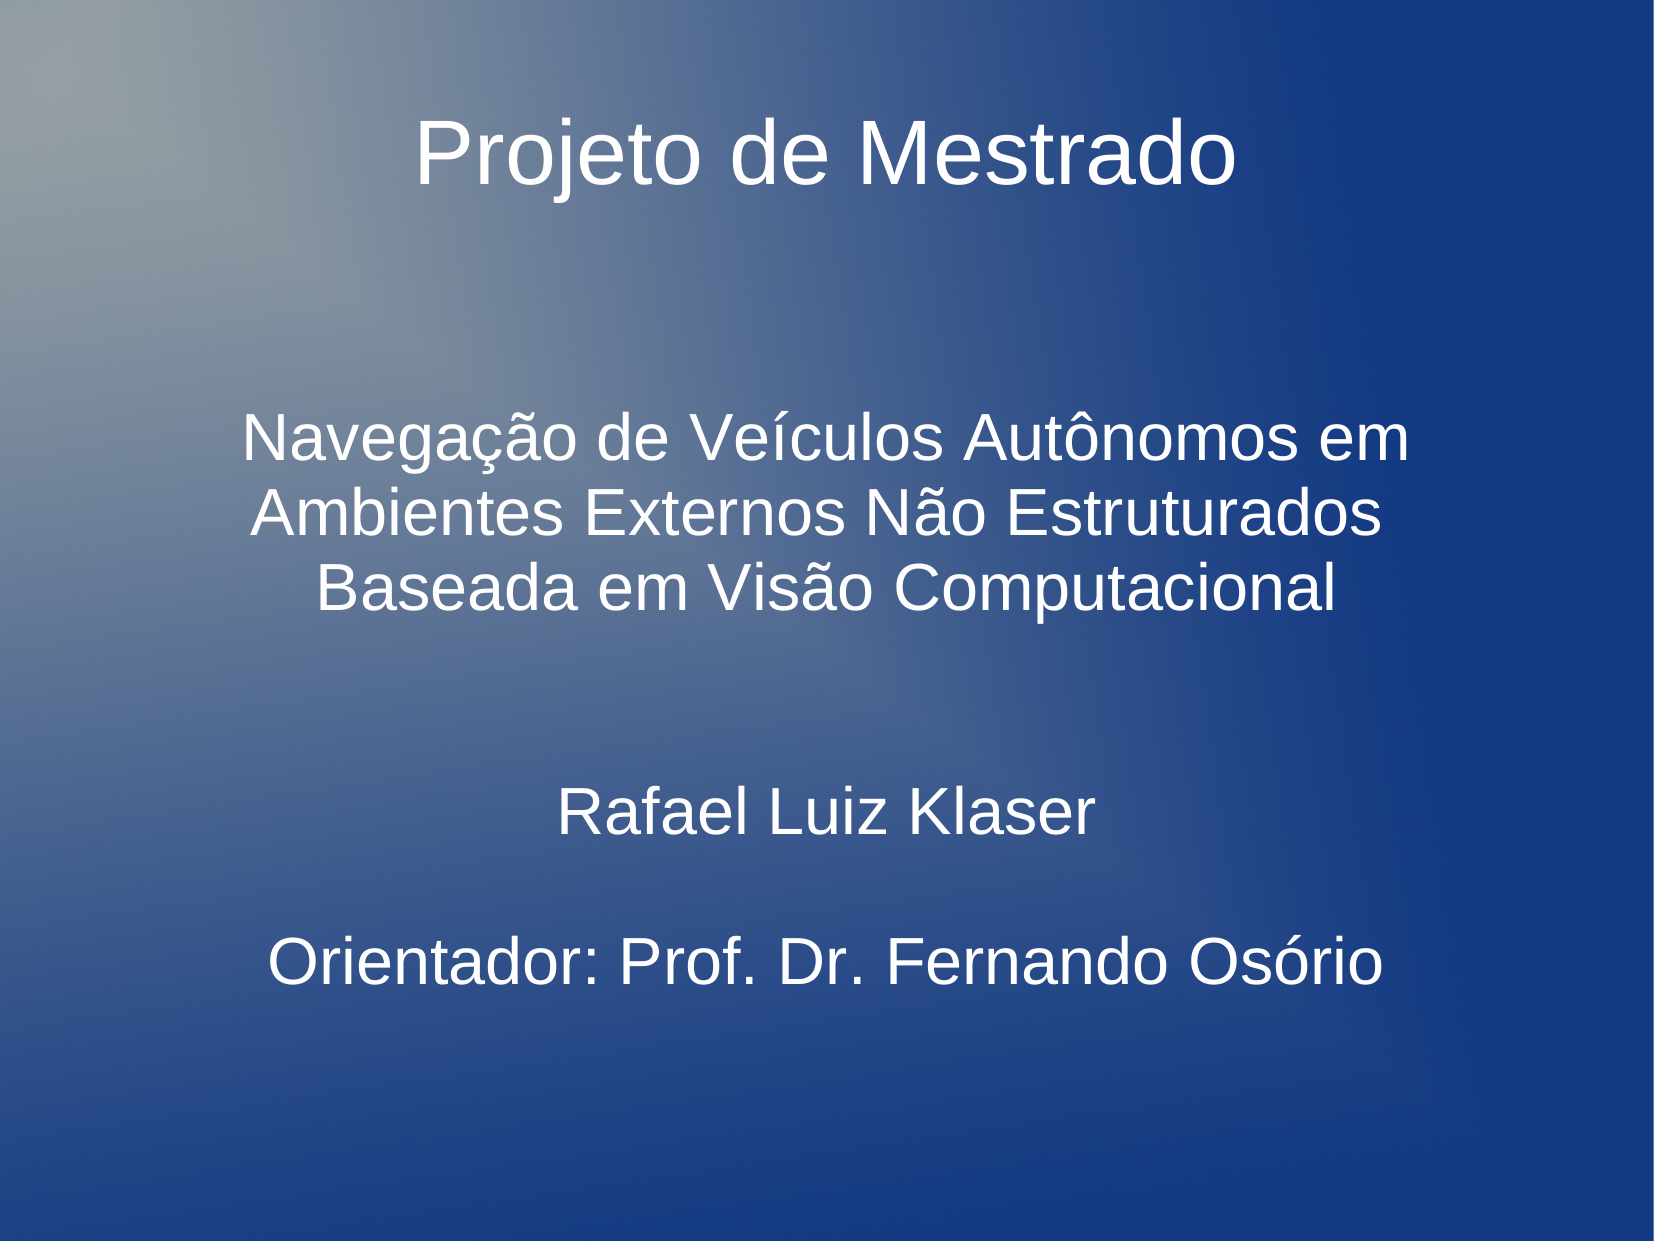

# Projeto de Mestrado
Navegação de Veículos Autônomos em Ambientes Externos Não Estruturados
Baseada em Visão Computacional
Rafael Luiz Klaser
Orientador: Prof. Dr. Fernando Osório